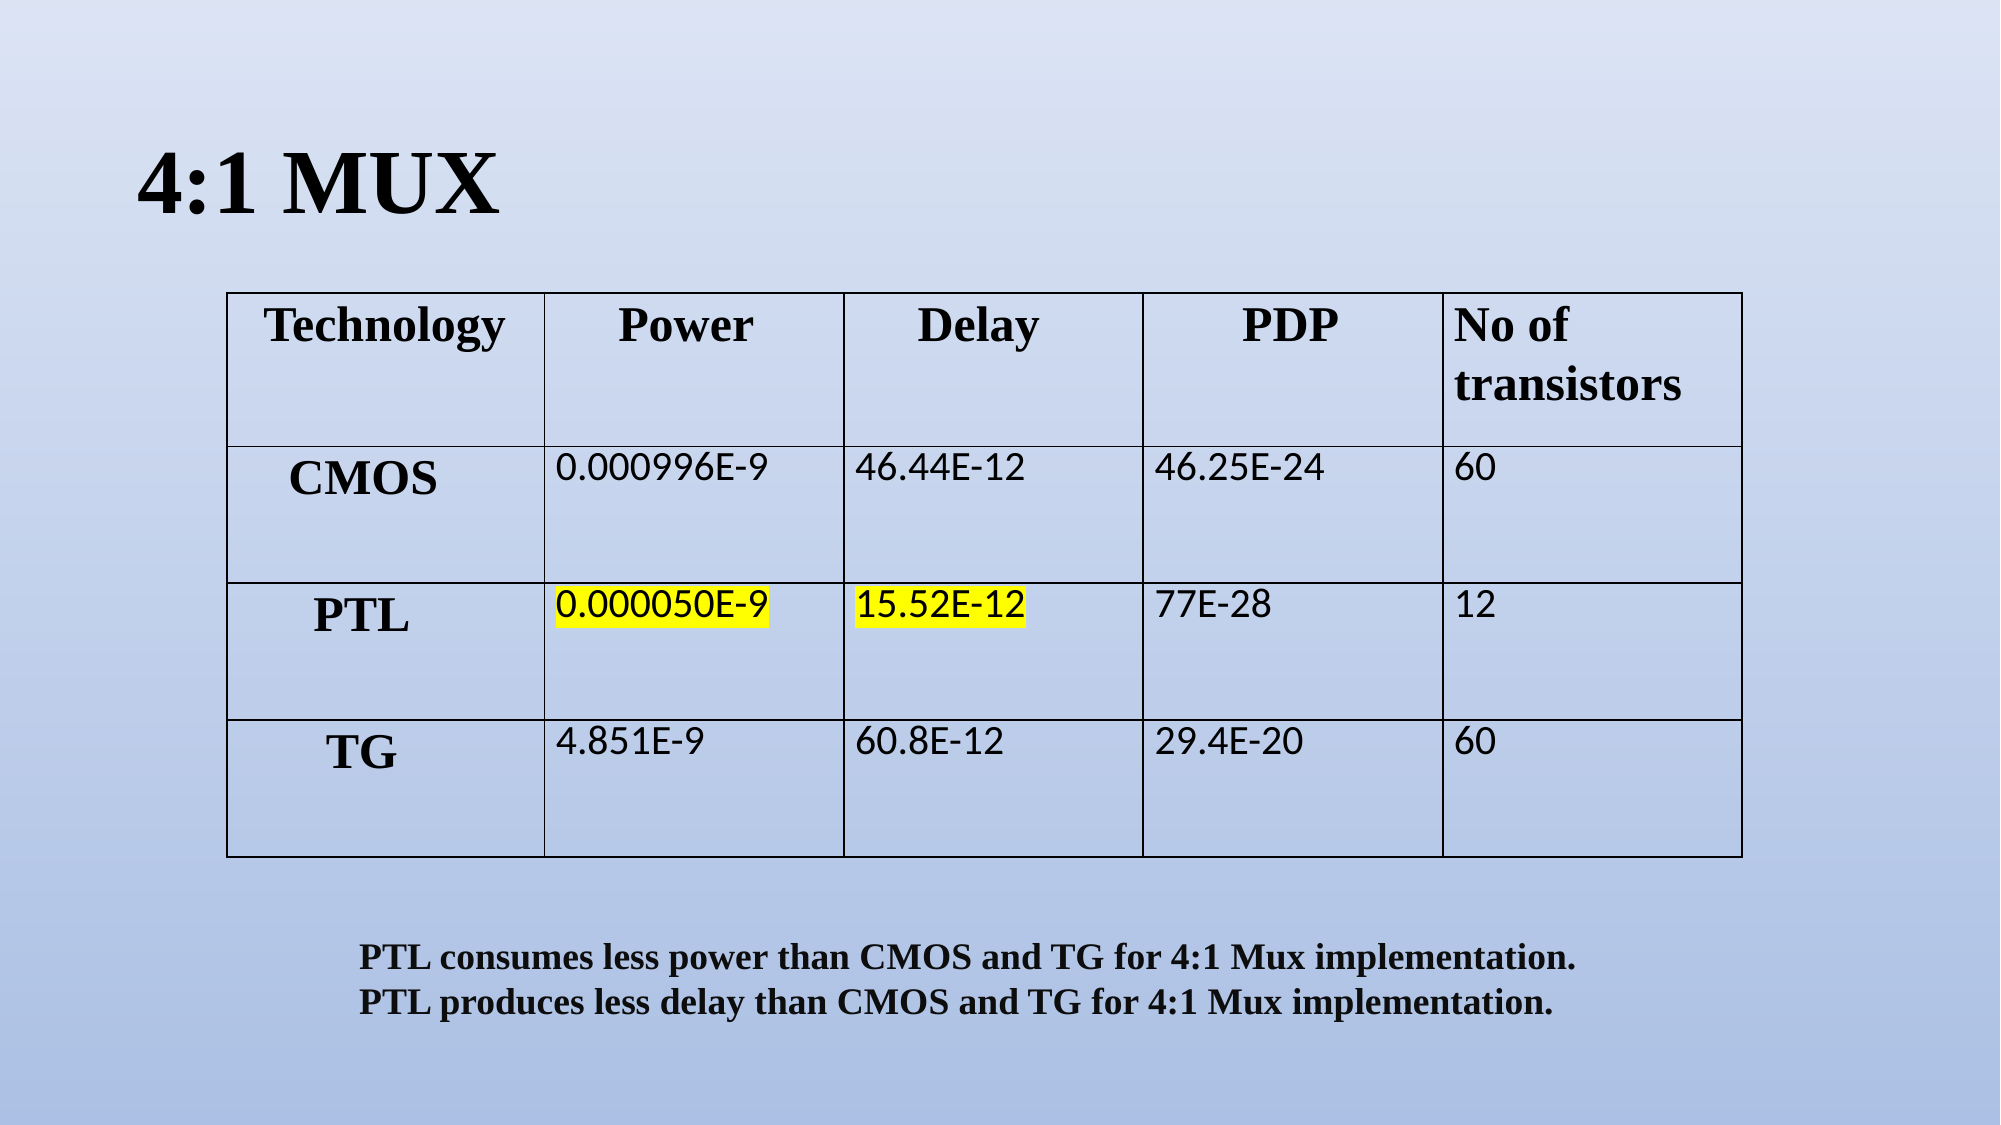

# 4:1 MUX
| Technology | Power | Delay | PDP | No of transistors |
| --- | --- | --- | --- | --- |
| CMOS | 0.000996E-9 | 46.44E-12 | 46.25E-24 | 60 |
| PTL | 0.000050E-9 | 15.52E-12 | 77E-28 | 12 |
| TG | 4.851E-9 | 60.8E-12 | 29.4E-20 | 60 |
PTL consumes less power than CMOS and TG for 4:1 Mux implementation.
PTL produces less delay than CMOS and TG for 4:1 Mux implementation.